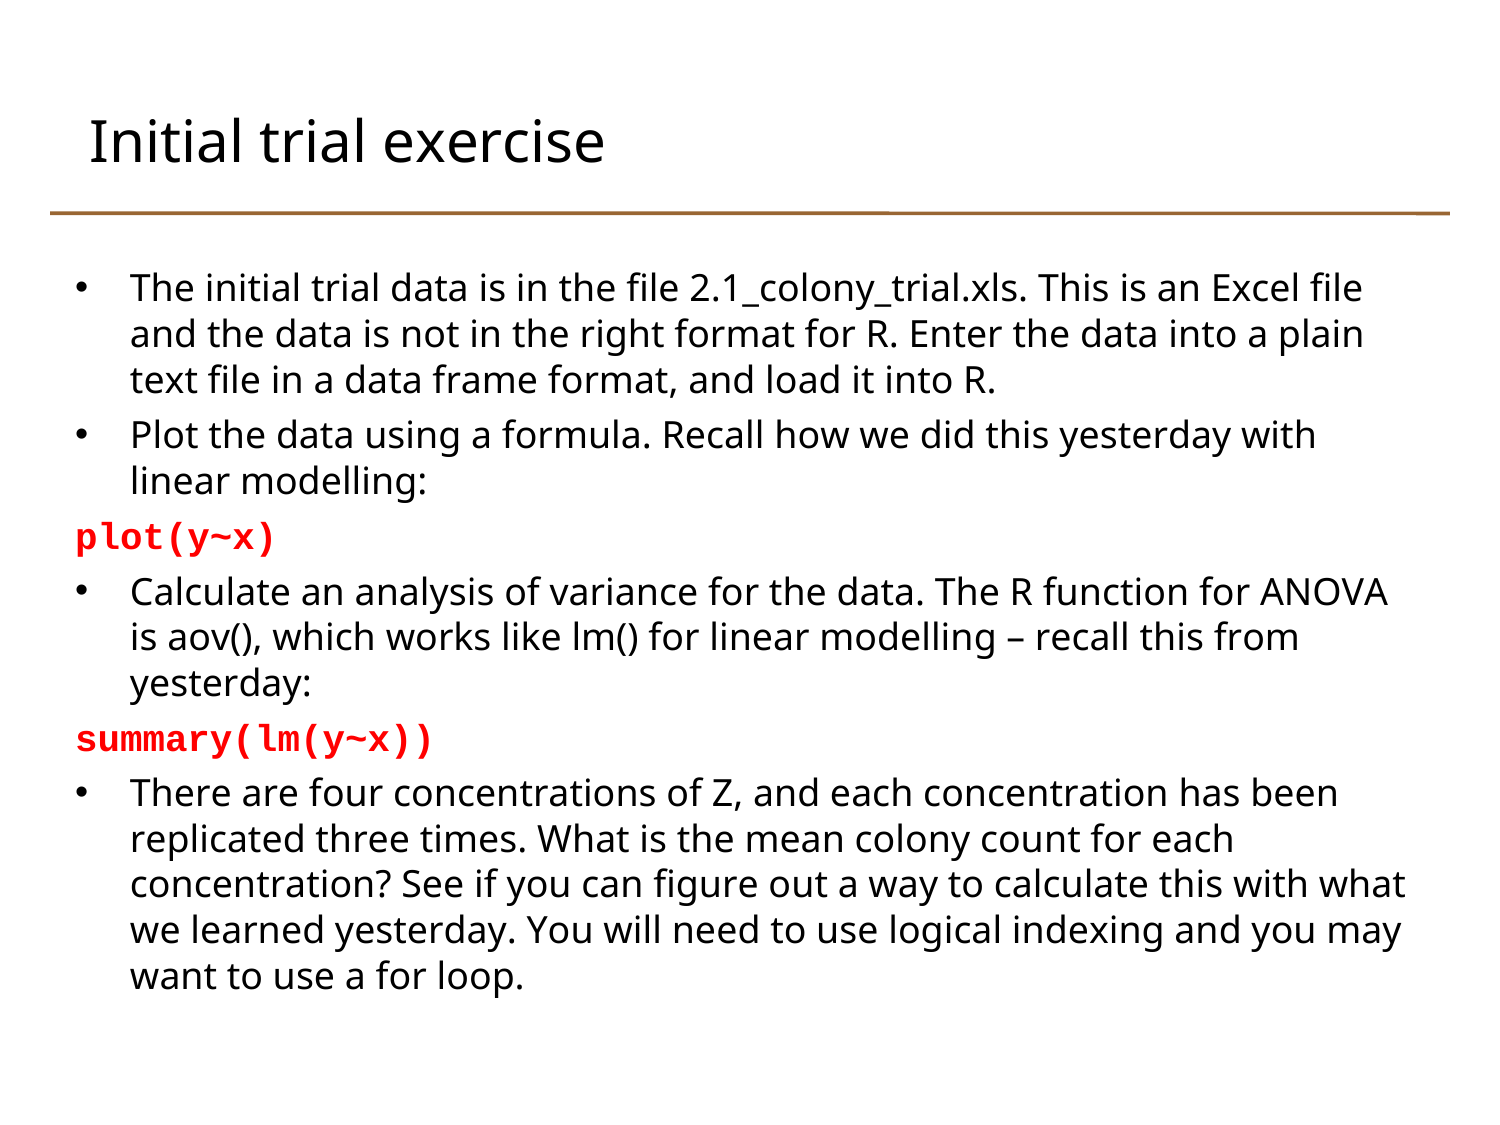

Initial trial exercise
The initial trial data is in the file 2.1_colony_trial.xls. This is an Excel file and the data is not in the right format for R. Enter the data into a plain text file in a data frame format, and load it into R.
Plot the data using a formula. Recall how we did this yesterday with linear modelling:
plot(y~x)
Calculate an analysis of variance for the data. The R function for ANOVA is aov(), which works like lm() for linear modelling – recall this from yesterday:
summary(lm(y~x))
There are four concentrations of Z, and each concentration has been replicated three times. What is the mean colony count for each concentration? See if you can figure out a way to calculate this with what we learned yesterday. You will need to use logical indexing and you may want to use a for loop.